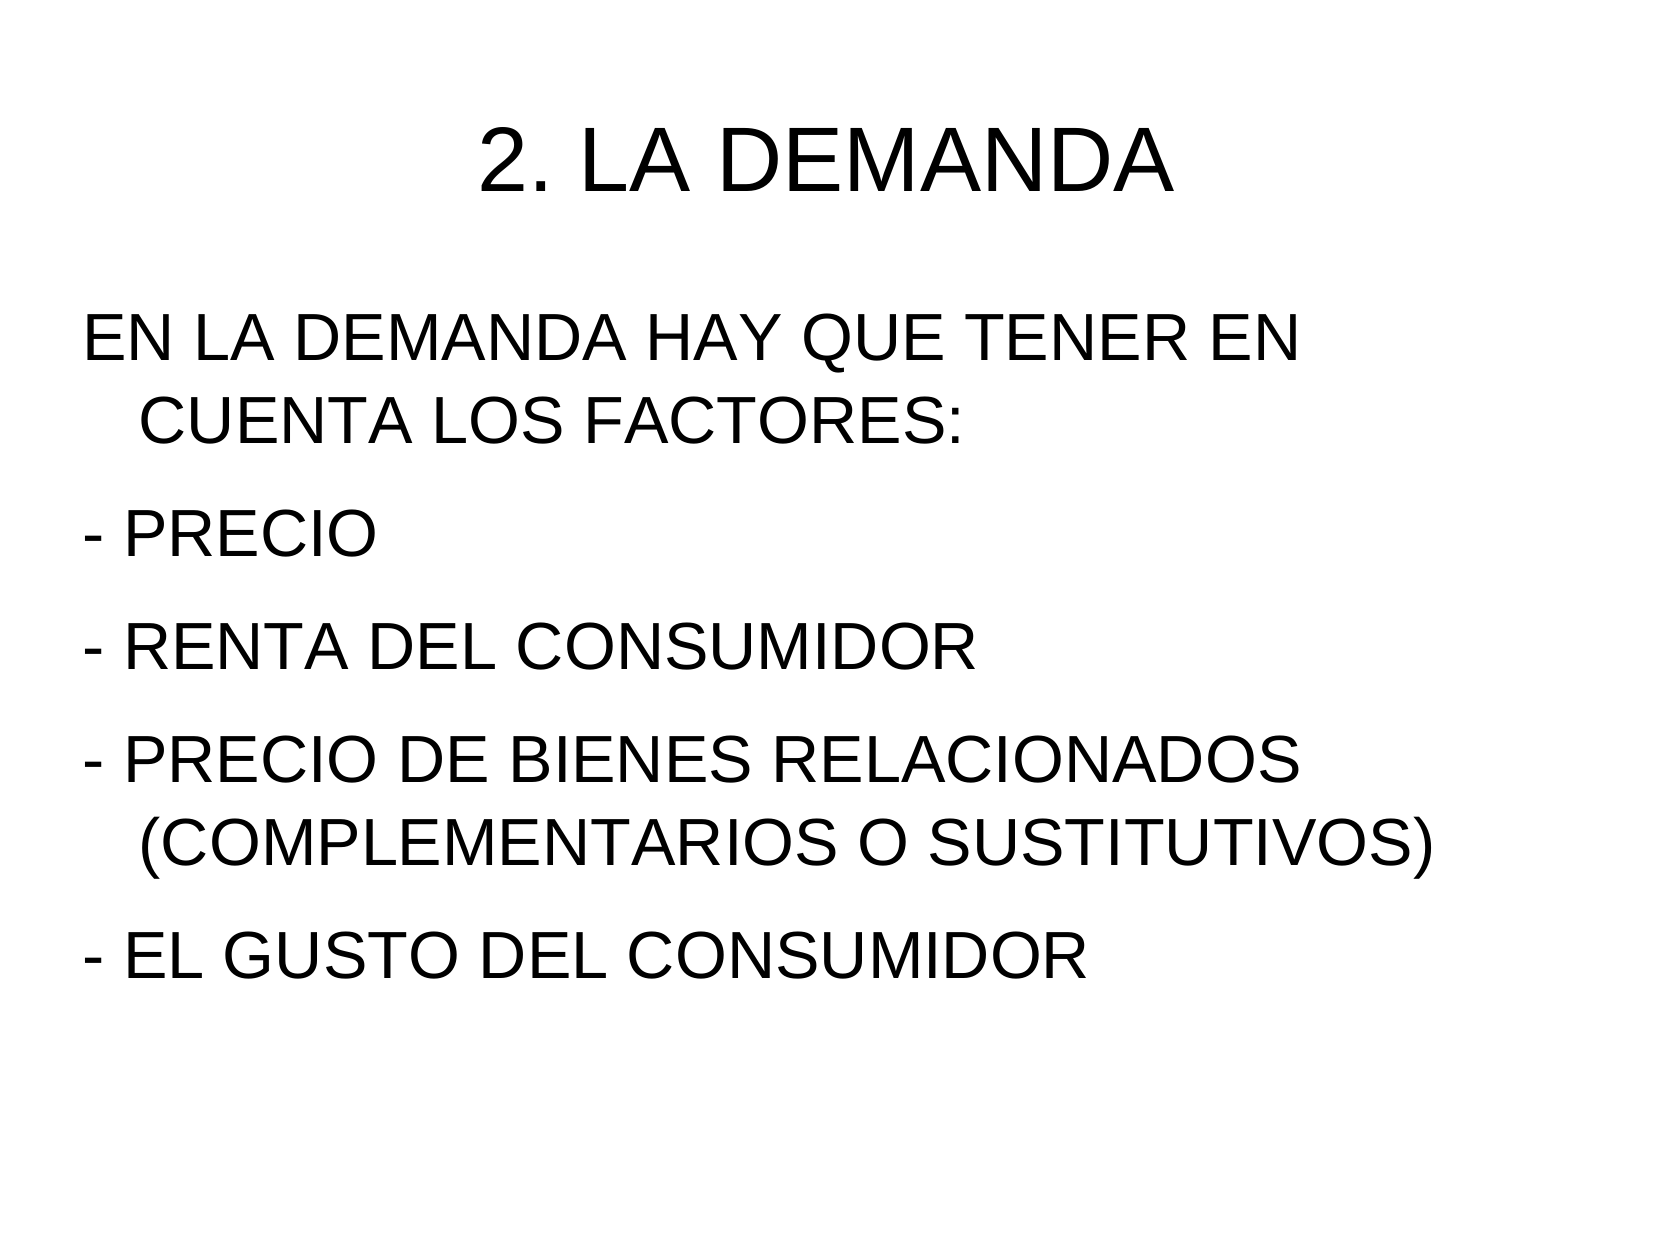

# 2. LA DEMANDA
EN LA DEMANDA HAY QUE TENER EN CUENTA LOS FACTORES:
- PRECIO
- RENTA DEL CONSUMIDOR
- PRECIO DE BIENES RELACIONADOS (COMPLEMENTARIOS O SUSTITUTIVOS)
- EL GUSTO DEL CONSUMIDOR